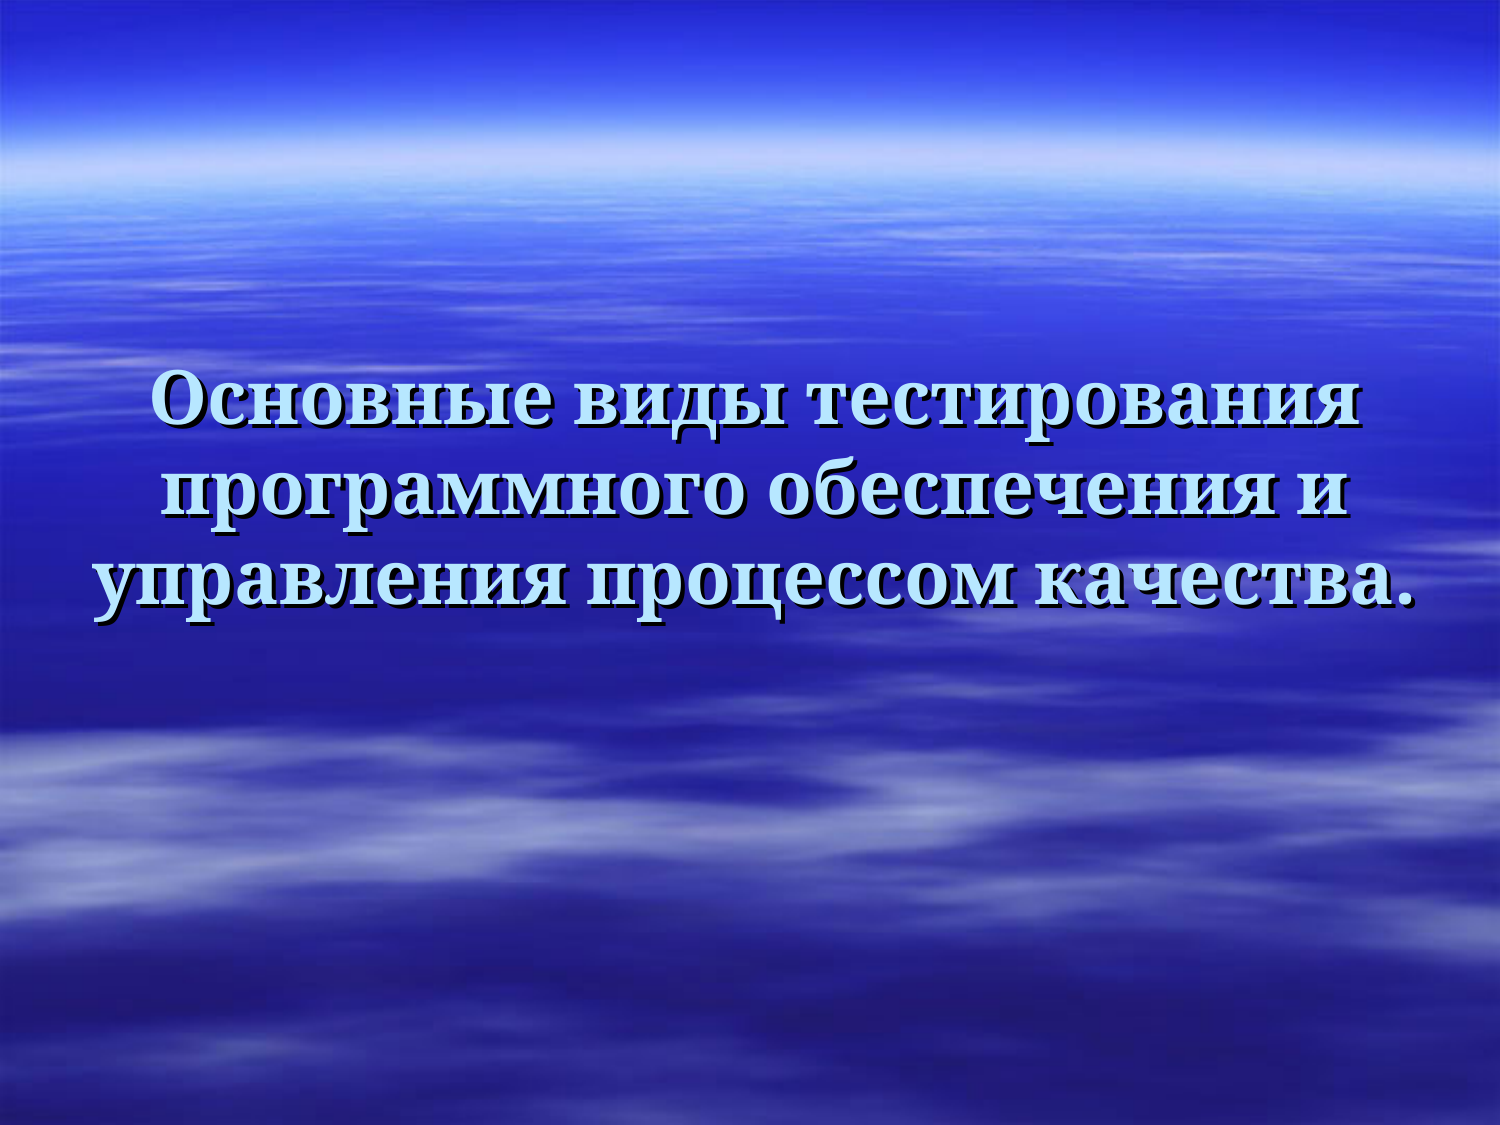

# Основные виды тестирования программного обеспечения и управления процессом качества.